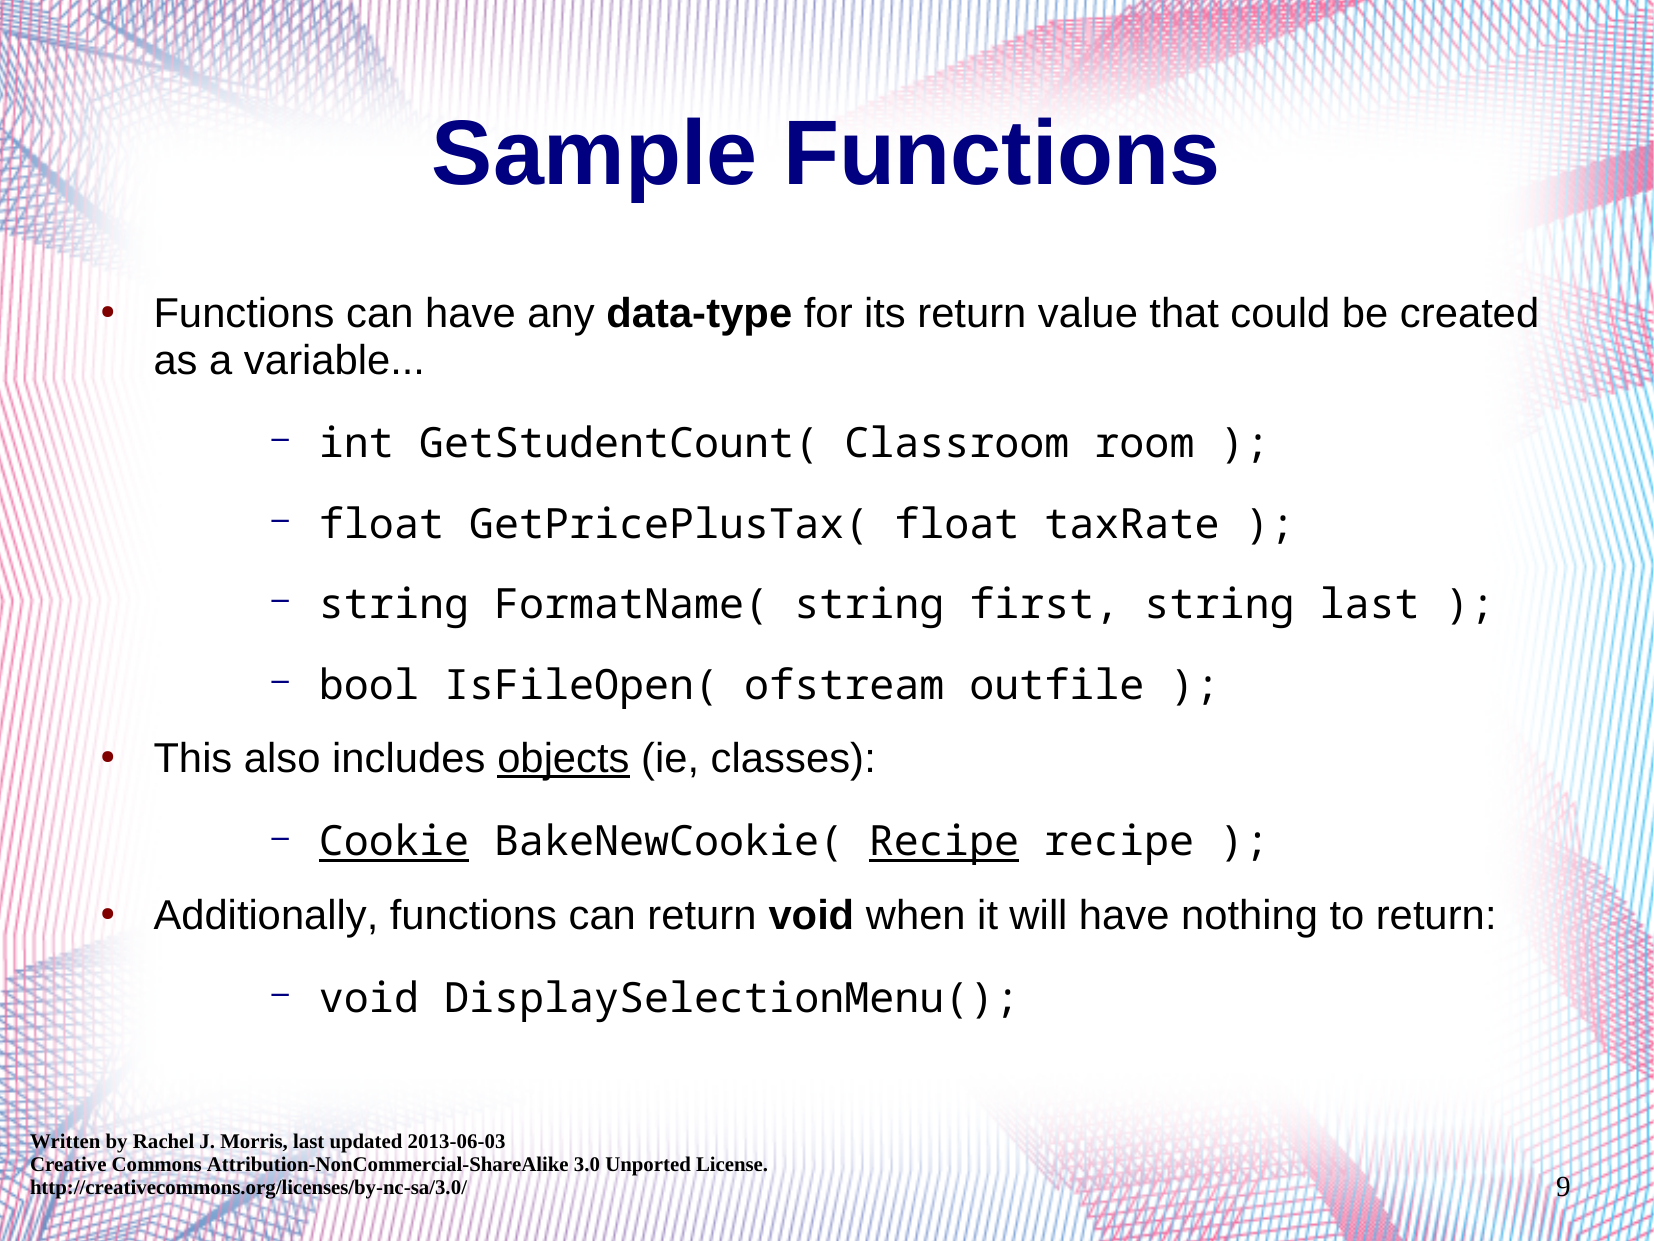

# Sample Functions
Functions can have any data-type for its return value that could be created as a variable...
int GetStudentCount( Classroom room );
float GetPricePlusTax( float taxRate );
string FormatName( string first, string last );
bool IsFileOpen( ofstream outfile );
This also includes objects (ie, classes):
Cookie BakeNewCookie( Recipe recipe );
Additionally, functions can return void when it will have nothing to return:
void DisplaySelectionMenu();
9